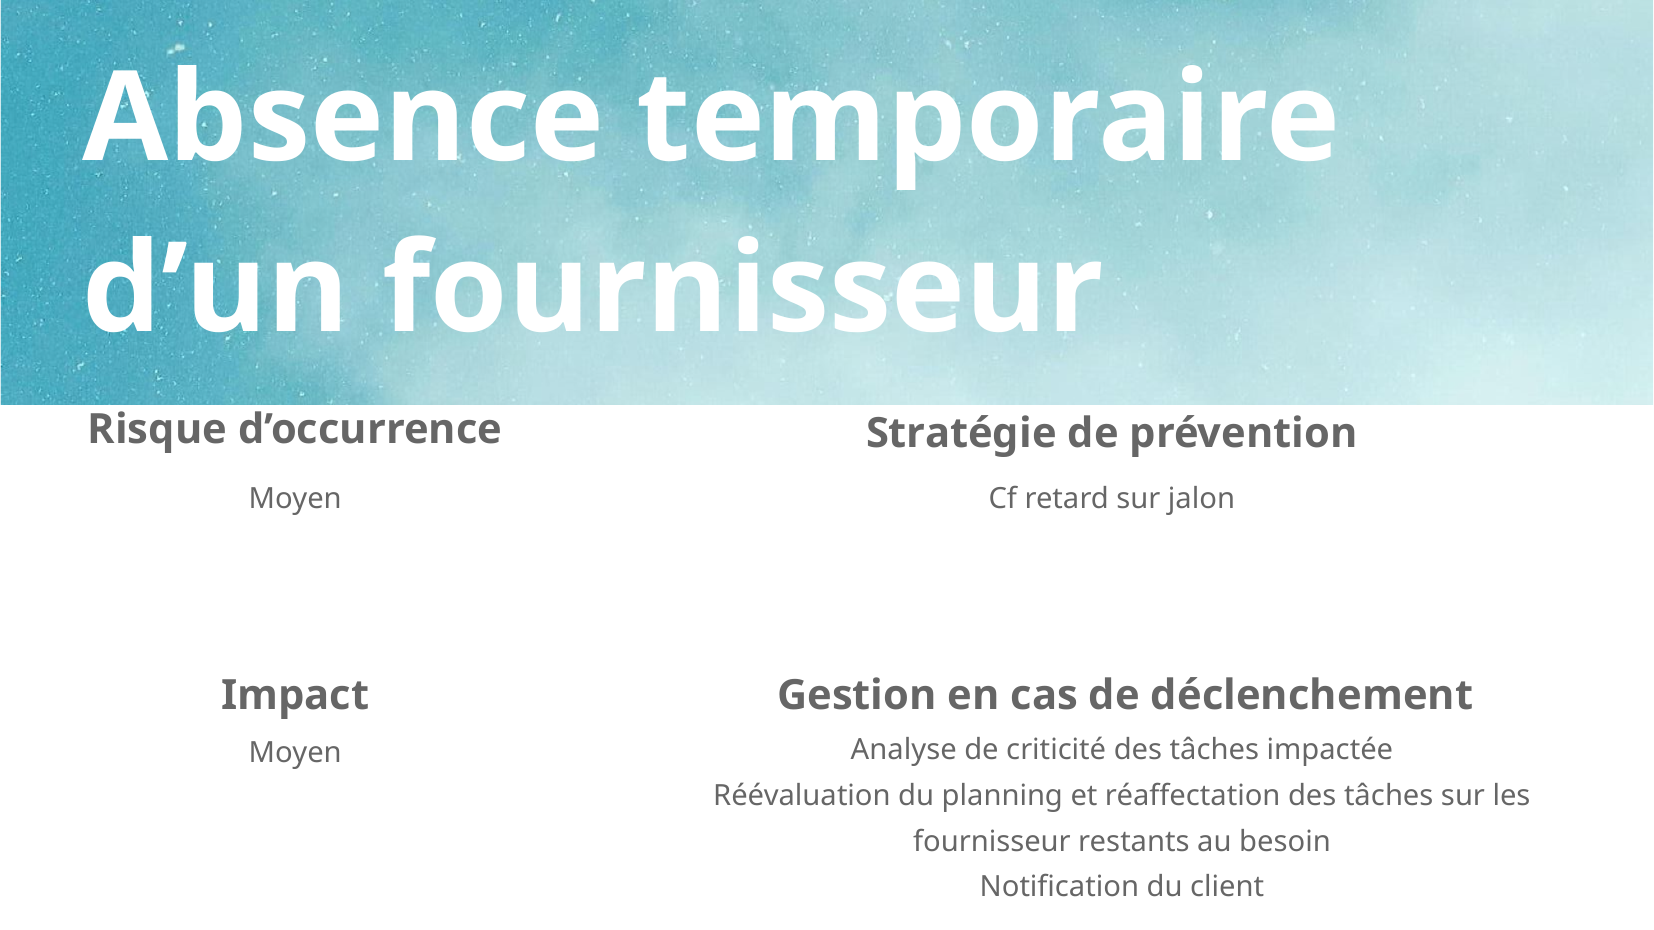

# Absence temporaire d’un fournisseur
Risque d’occurrence
Stratégie de prévention
Moyen
Cf retard sur jalon
Impact
Gestion en cas de déclenchement
Analyse de criticité des tâches impactée
Réévaluation du planning et réaffectation des tâches sur les fournisseur restants au besoin
Notification du client
Moyen